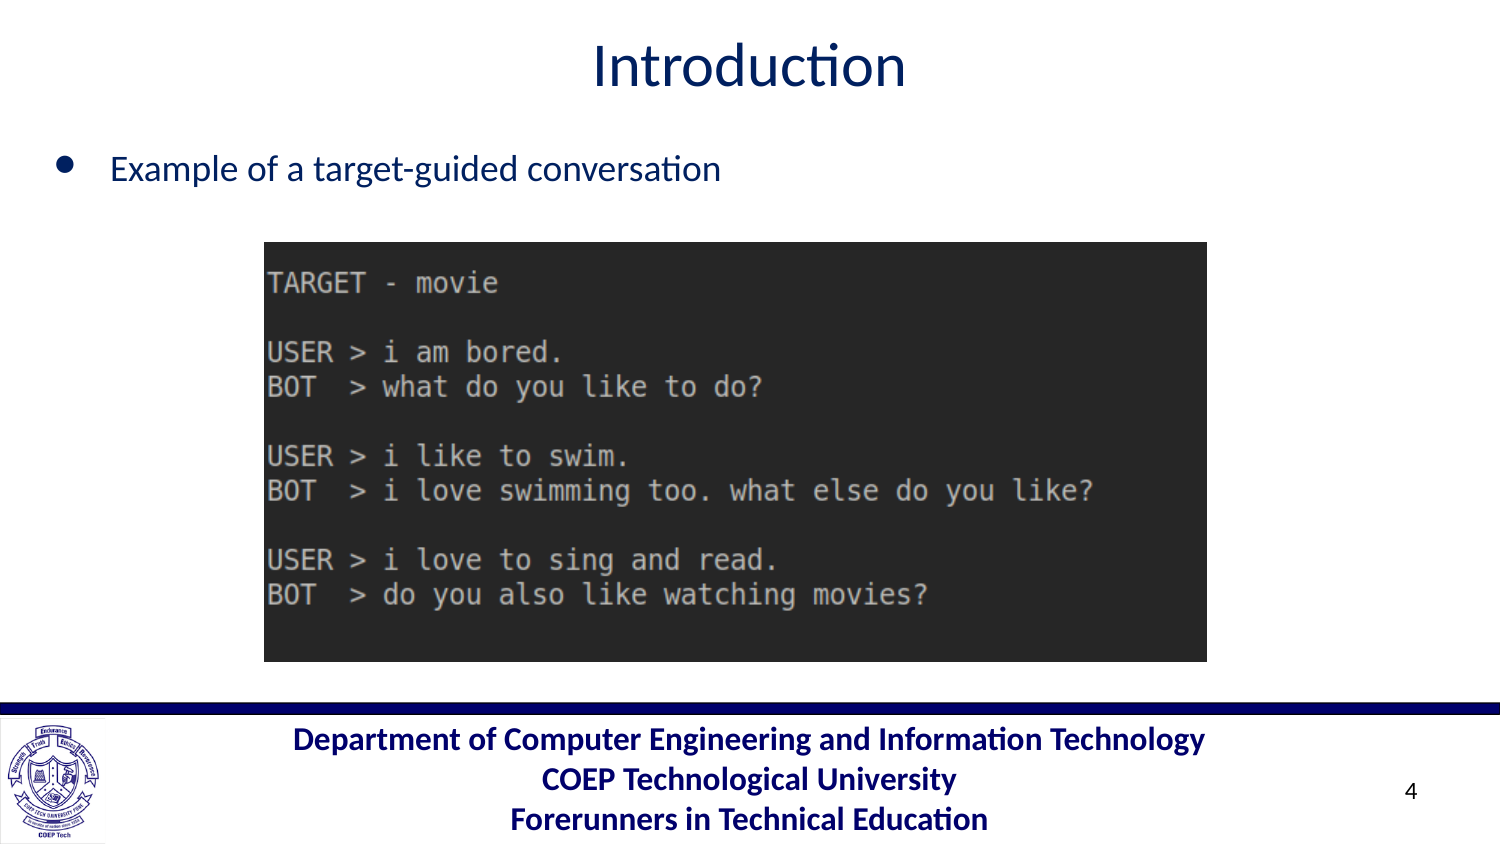

Introduction
Example of a target-guided conversation
Department of Computer Engineering and Information Technology
COEP Technological University
Forerunners in Technical Education
4